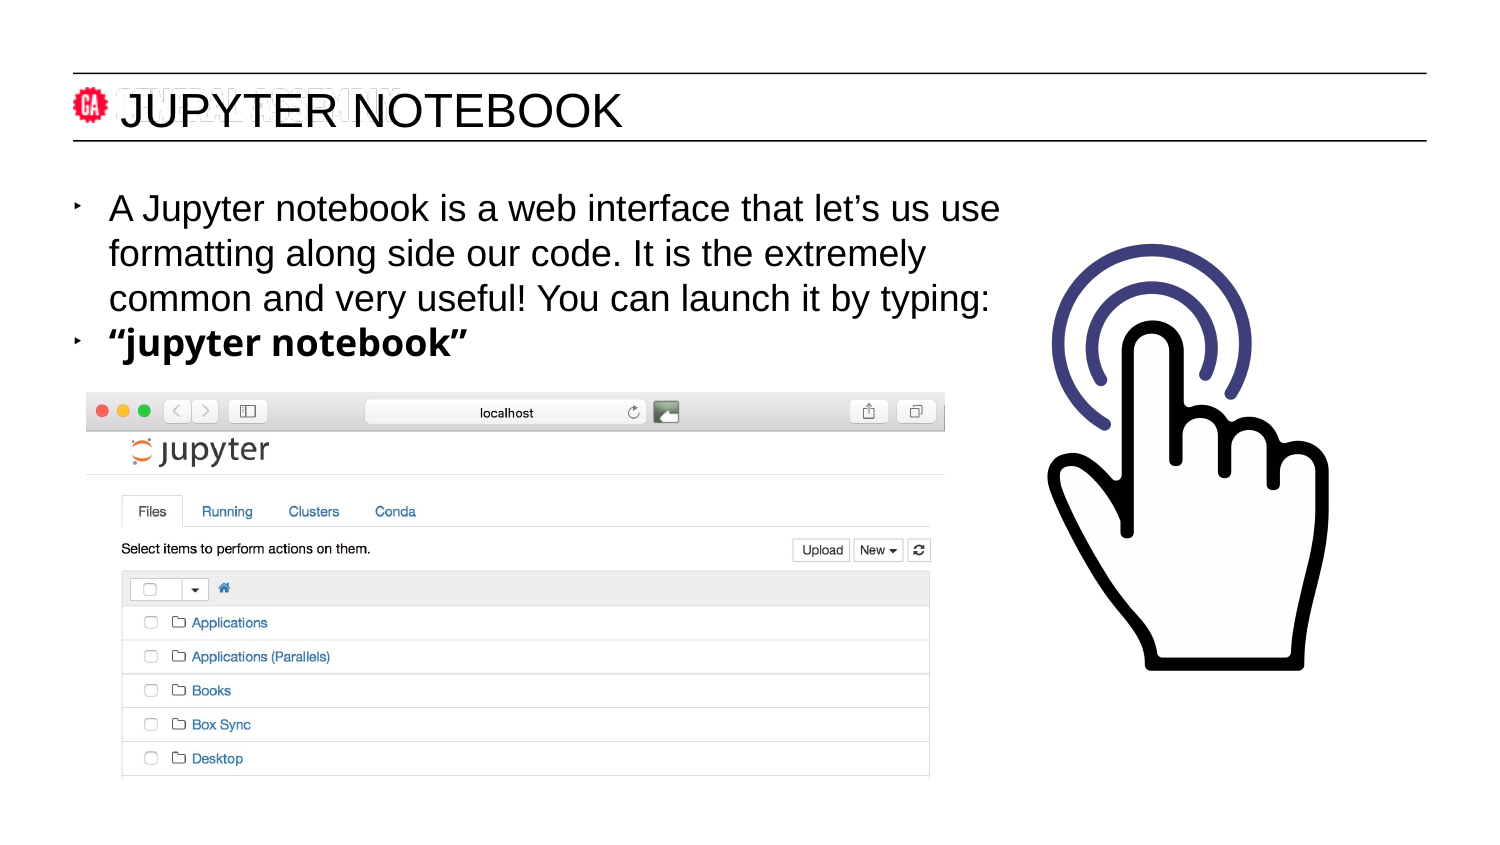

JUPYTER NOTEBOOK
A Jupyter notebook is a web interface that let’s us use formatting along side our code. It is the extremely common and very useful! You can launch it by typing:
“jupyter notebook”